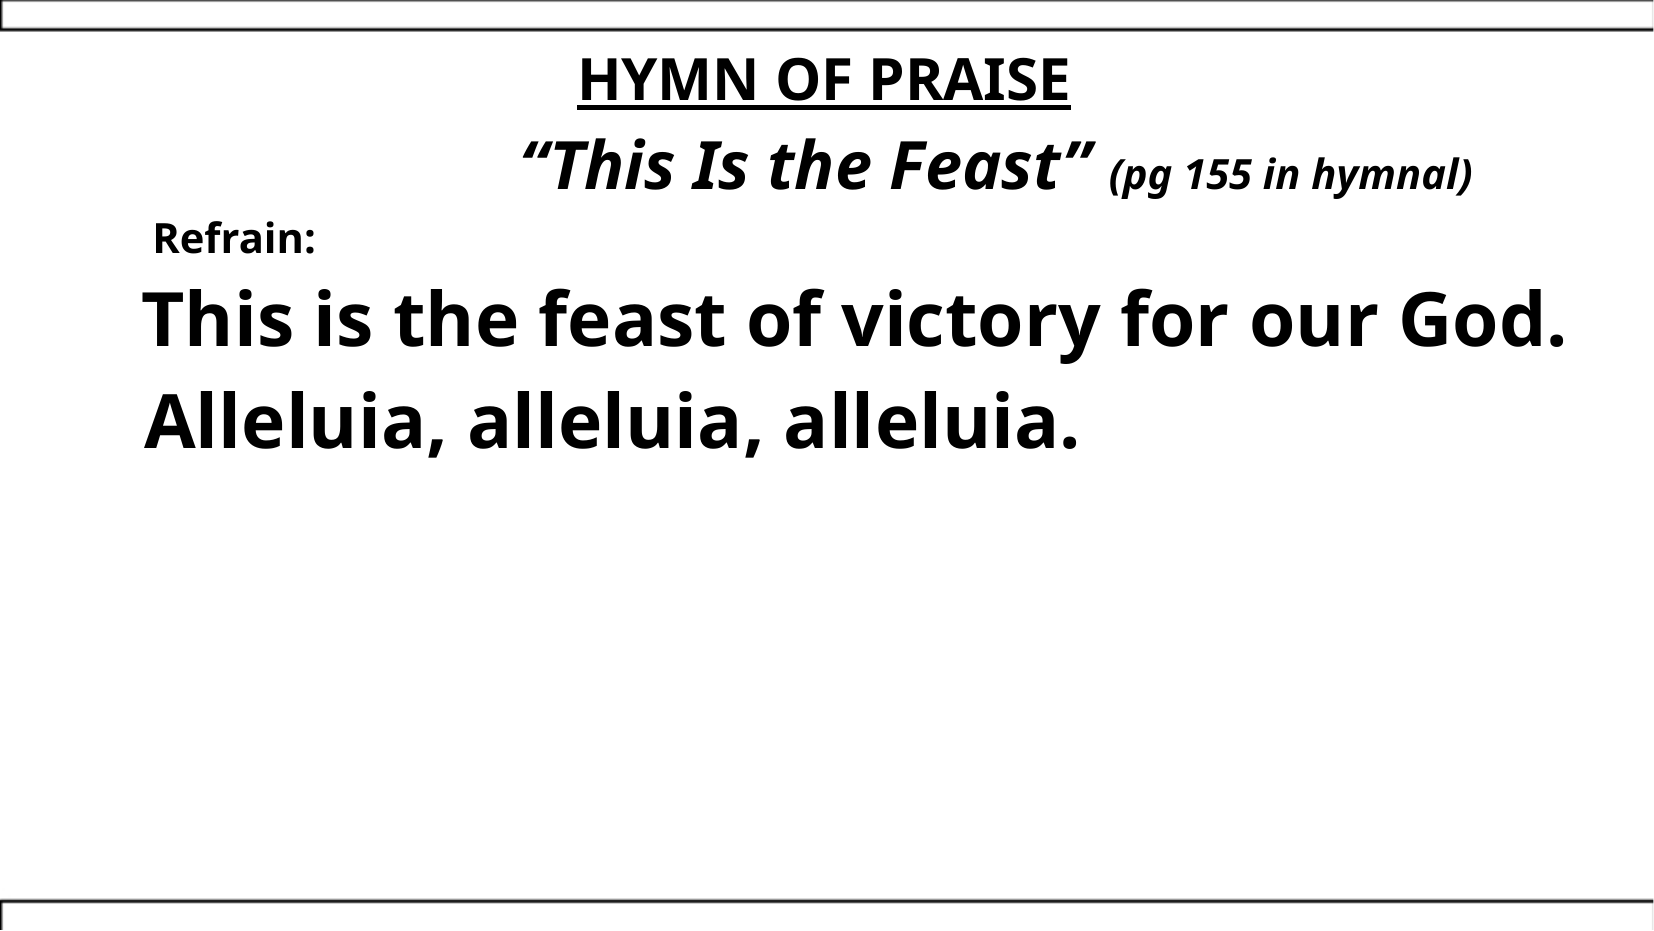

HYMN OF PRAISE
 “This Is the Feast” (pg 155 in hymnal)
 Refrain:
	This is the feast of victory for our God.
 Alleluia, alleluia, alleluia.